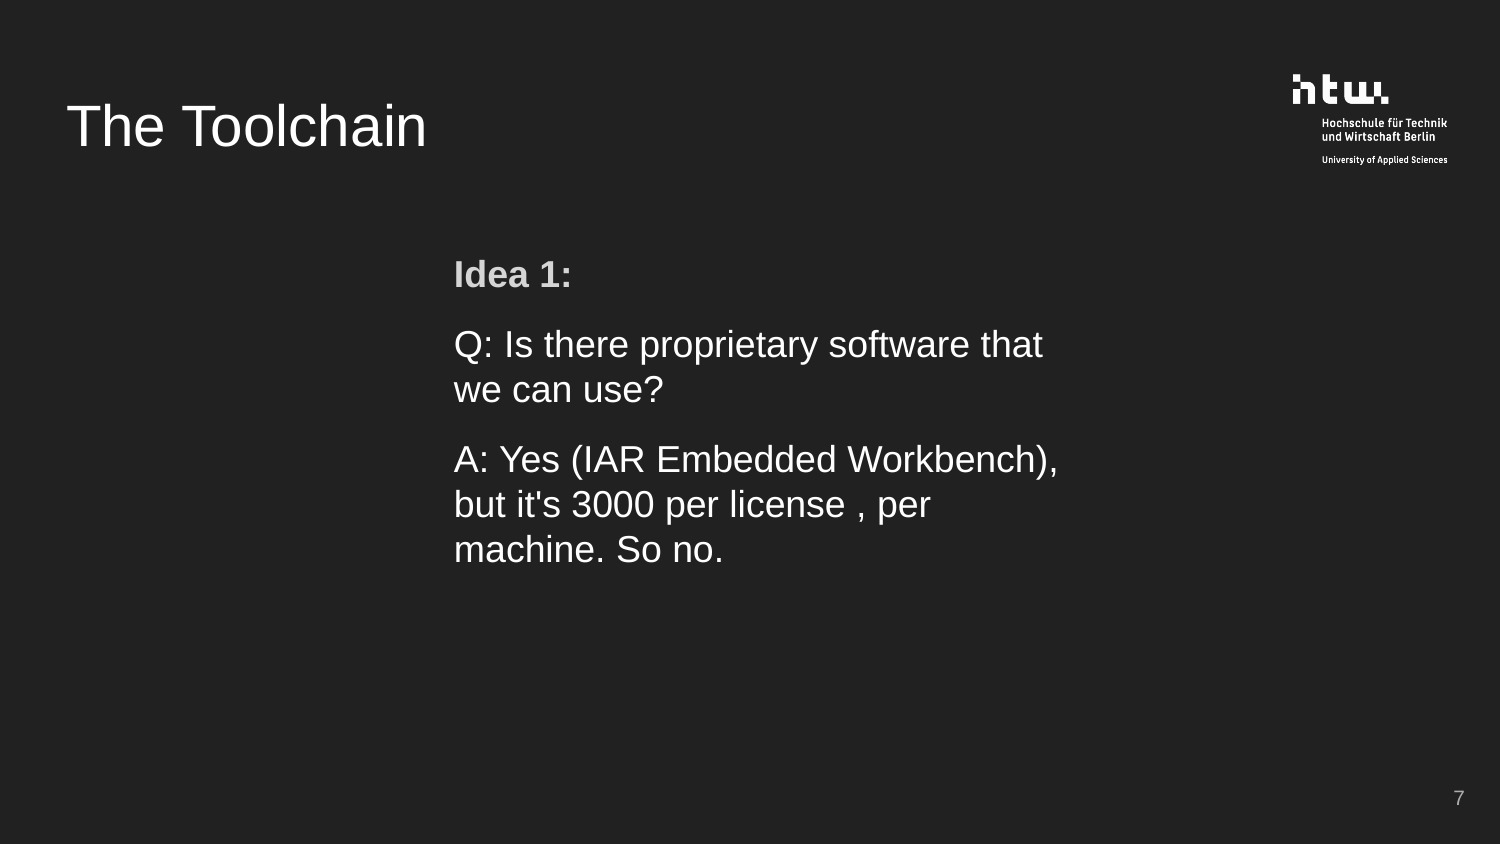

# The Toolchain
Idea 1:
Q: Is there proprietary software that we can use?
A: Yes (IAR Embedded Workbench), but it's 3000 per license , per machine. So no.